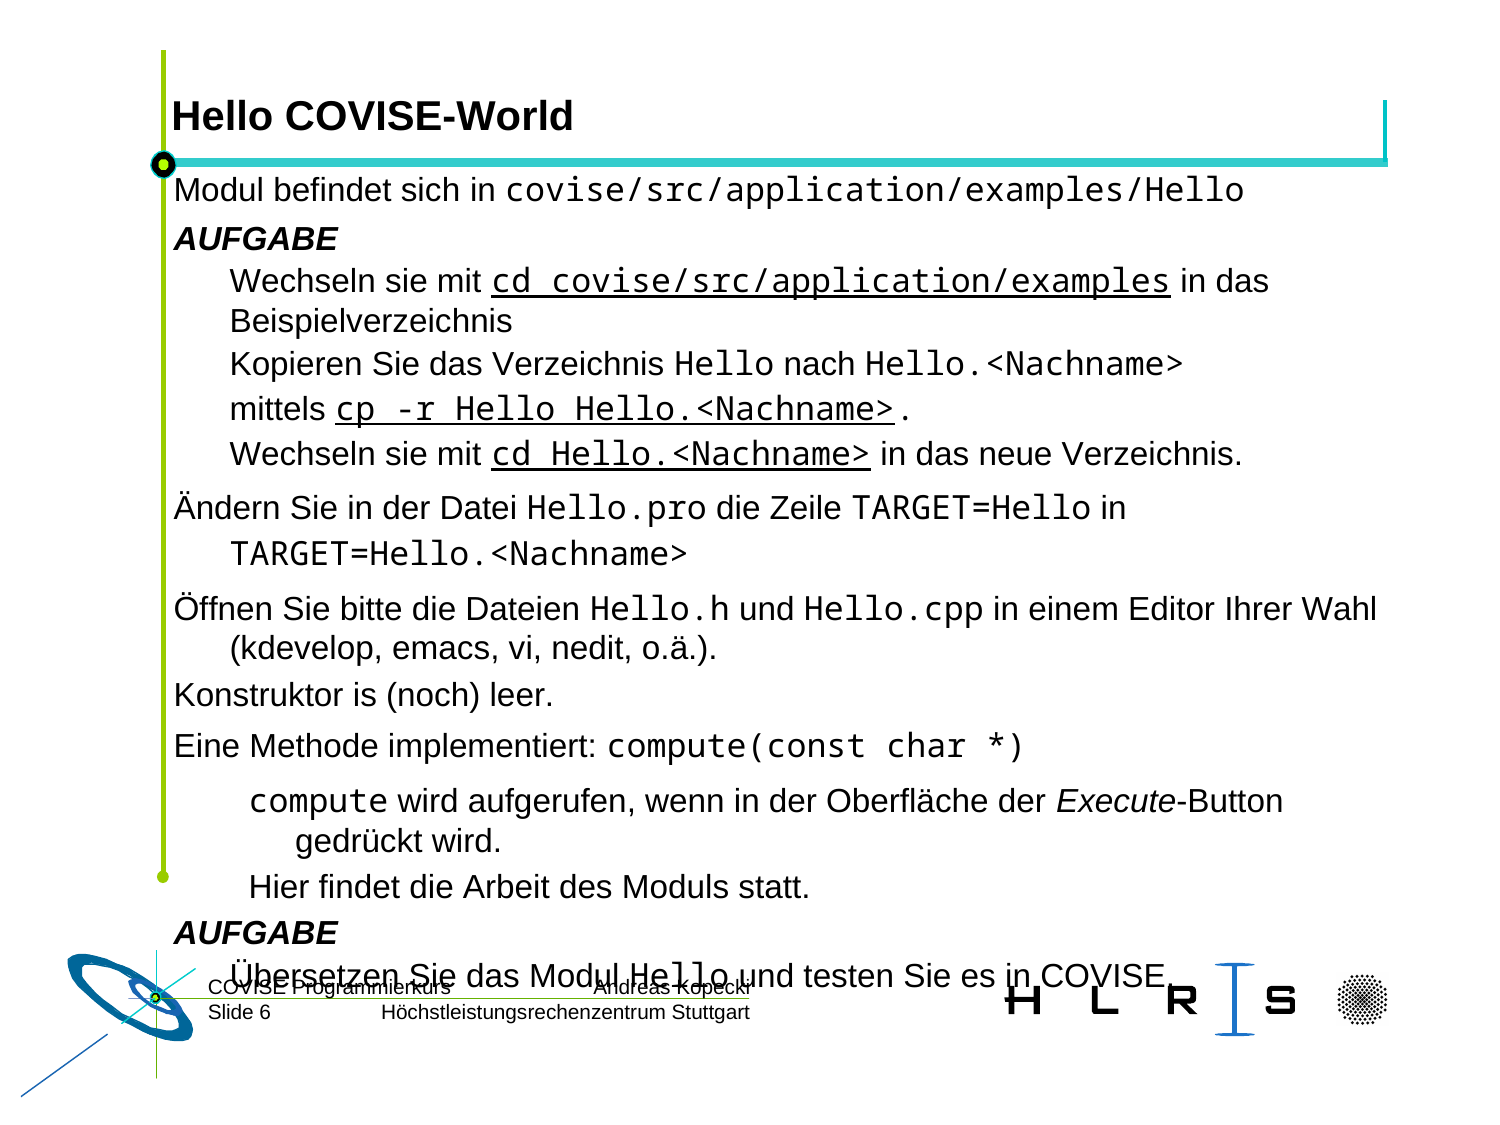

# Hello COVISE-World
Modul befindet sich in covise/src/application/examples/Hello
AUFGABE
Wechseln sie mit cd covise/src/application/examples in das Beispielverzeichnis
Kopieren Sie das Verzeichnis Hello nach Hello.<Nachname>
mittels cp -r Hello Hello.<Nachname>.
Wechseln sie mit cd Hello.<Nachname> in das neue Verzeichnis.
Ändern Sie in der Datei Hello.pro die Zeile TARGET=Hello in TARGET=Hello.<Nachname>
Öffnen Sie bitte die Dateien Hello.h und Hello.cpp in einem Editor Ihrer Wahl (kdevelop, emacs, vi, nedit, o.ä.).
Konstruktor is (noch) leer.
Eine Methode implementiert: compute(const char *)
compute wird aufgerufen, wenn in der Oberfläche der Execute-Button gedrückt wird.
Hier findet die Arbeit des Moduls statt.
AUFGABE
Übersetzen Sie das Modul Hello und testen Sie es in COVISE.
COVISE Programmierkurs
6